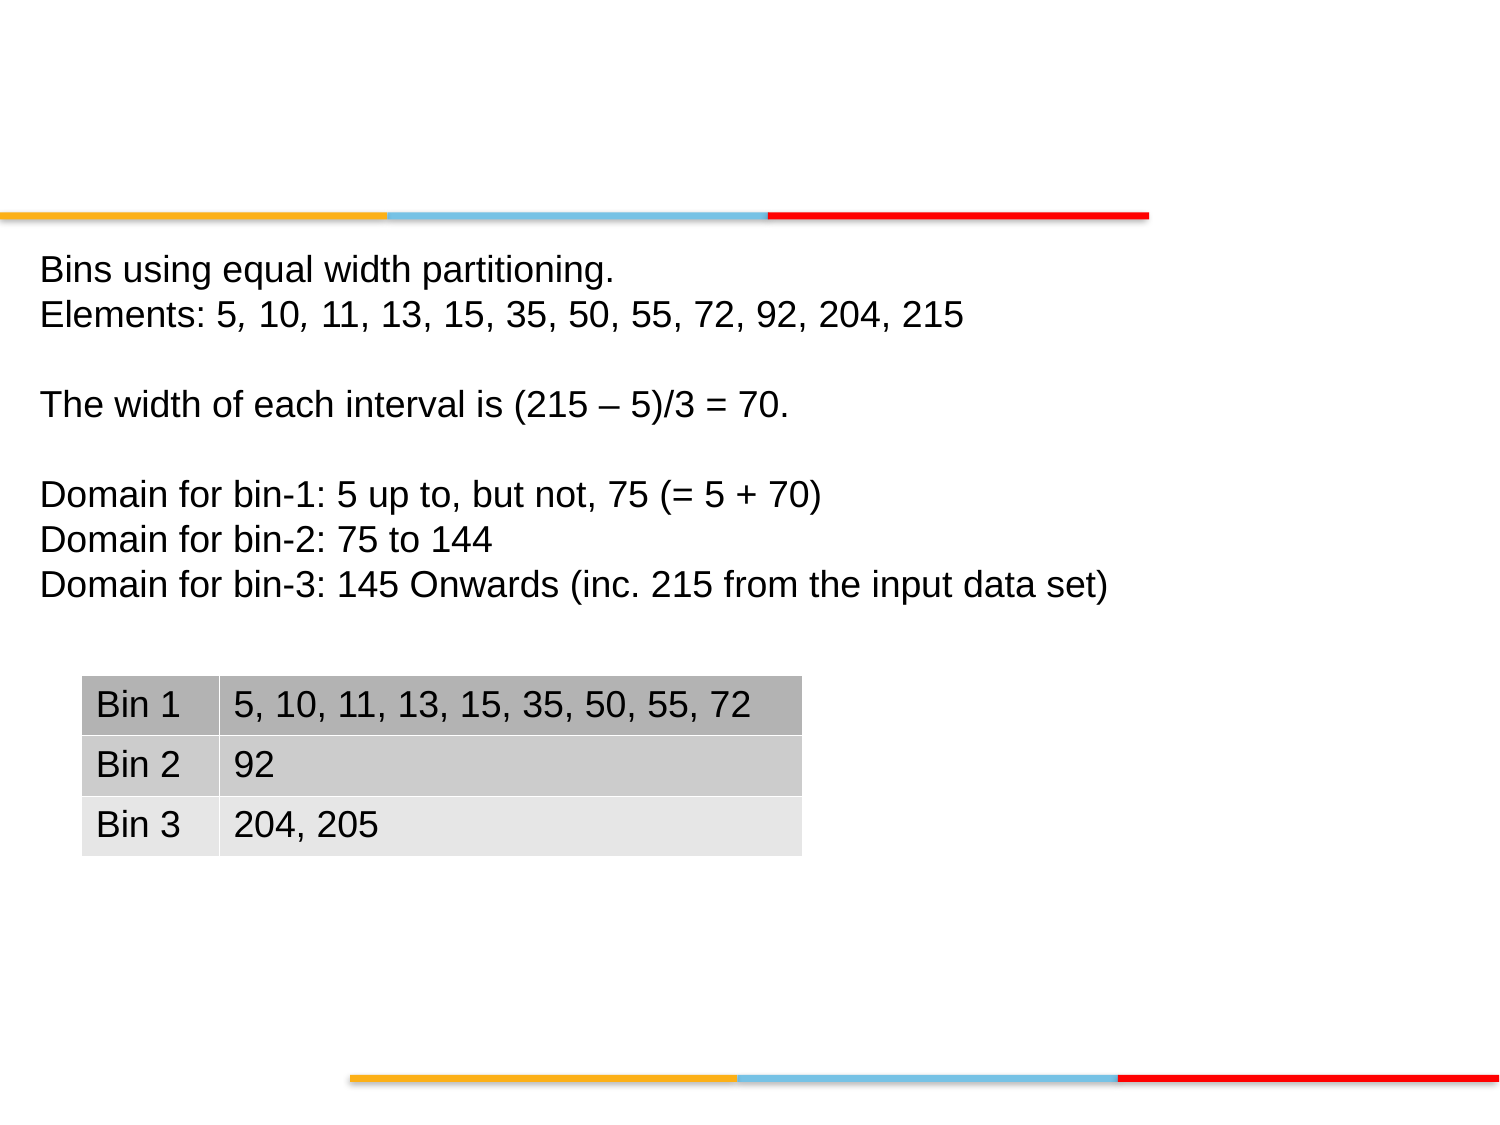

Bins using equal width partitioning.
Elements: 5, 10, 11, 13, 15, 35, 50, 55, 72, 92, 204, 215
The width of each interval is (215 – 5)/3 = 70.
Domain for bin-1: 5 up to, but not, 75 (= 5 + 70)
Domain for bin-2: 75 to 144
Domain for bin-3: 145 Onwards (inc. 215 from the input data set)
| Bin 1 | 5, 10, 11, 13, 15, 35, 50, 55, 72 |
| --- | --- |
| Bin 2 | 92 |
| Bin 3 | 204, 205 |